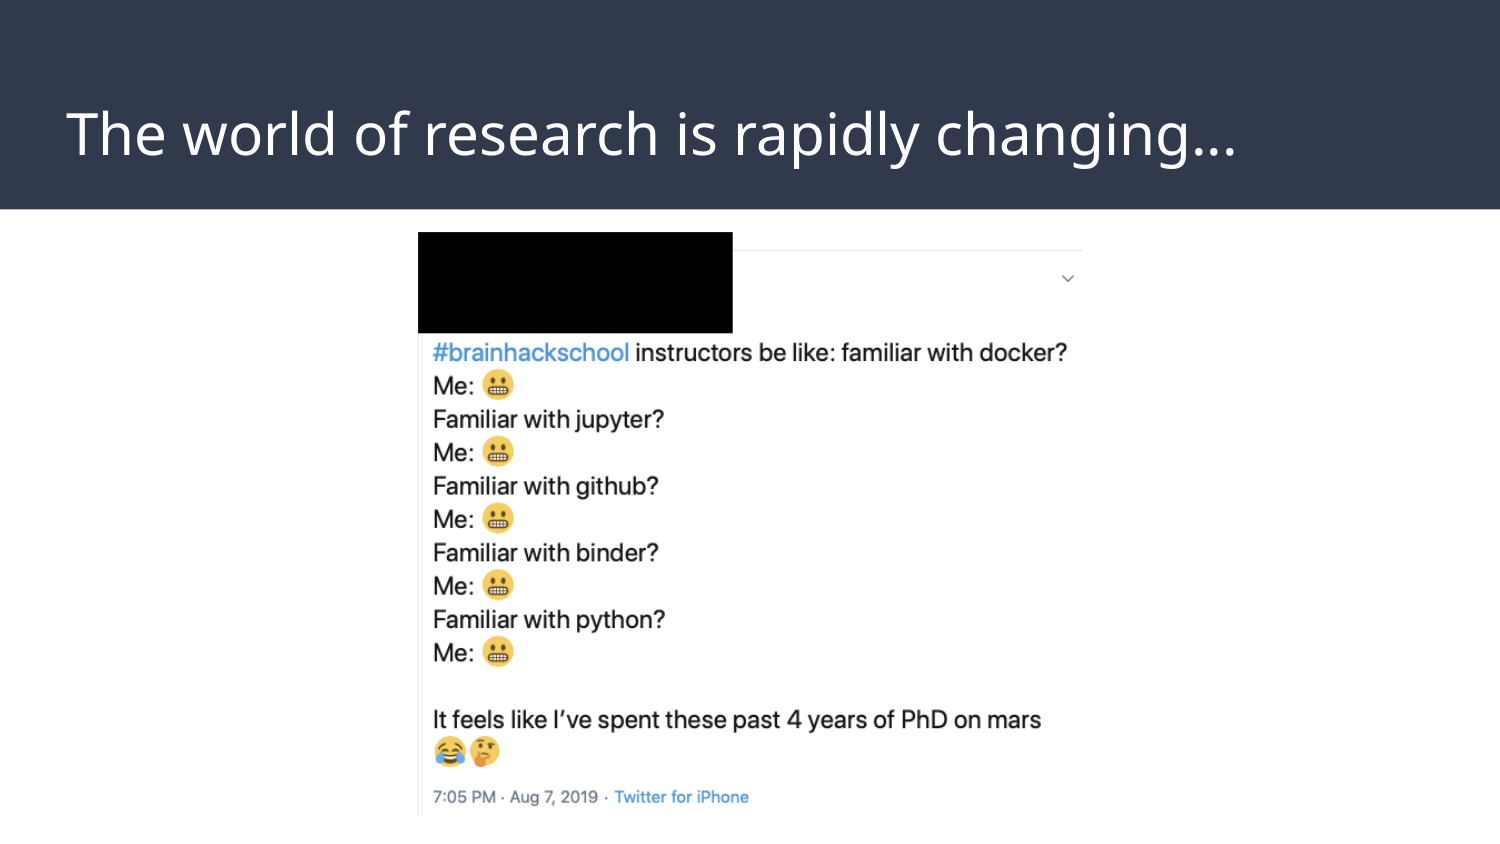

# The world of research is rapidly changing...